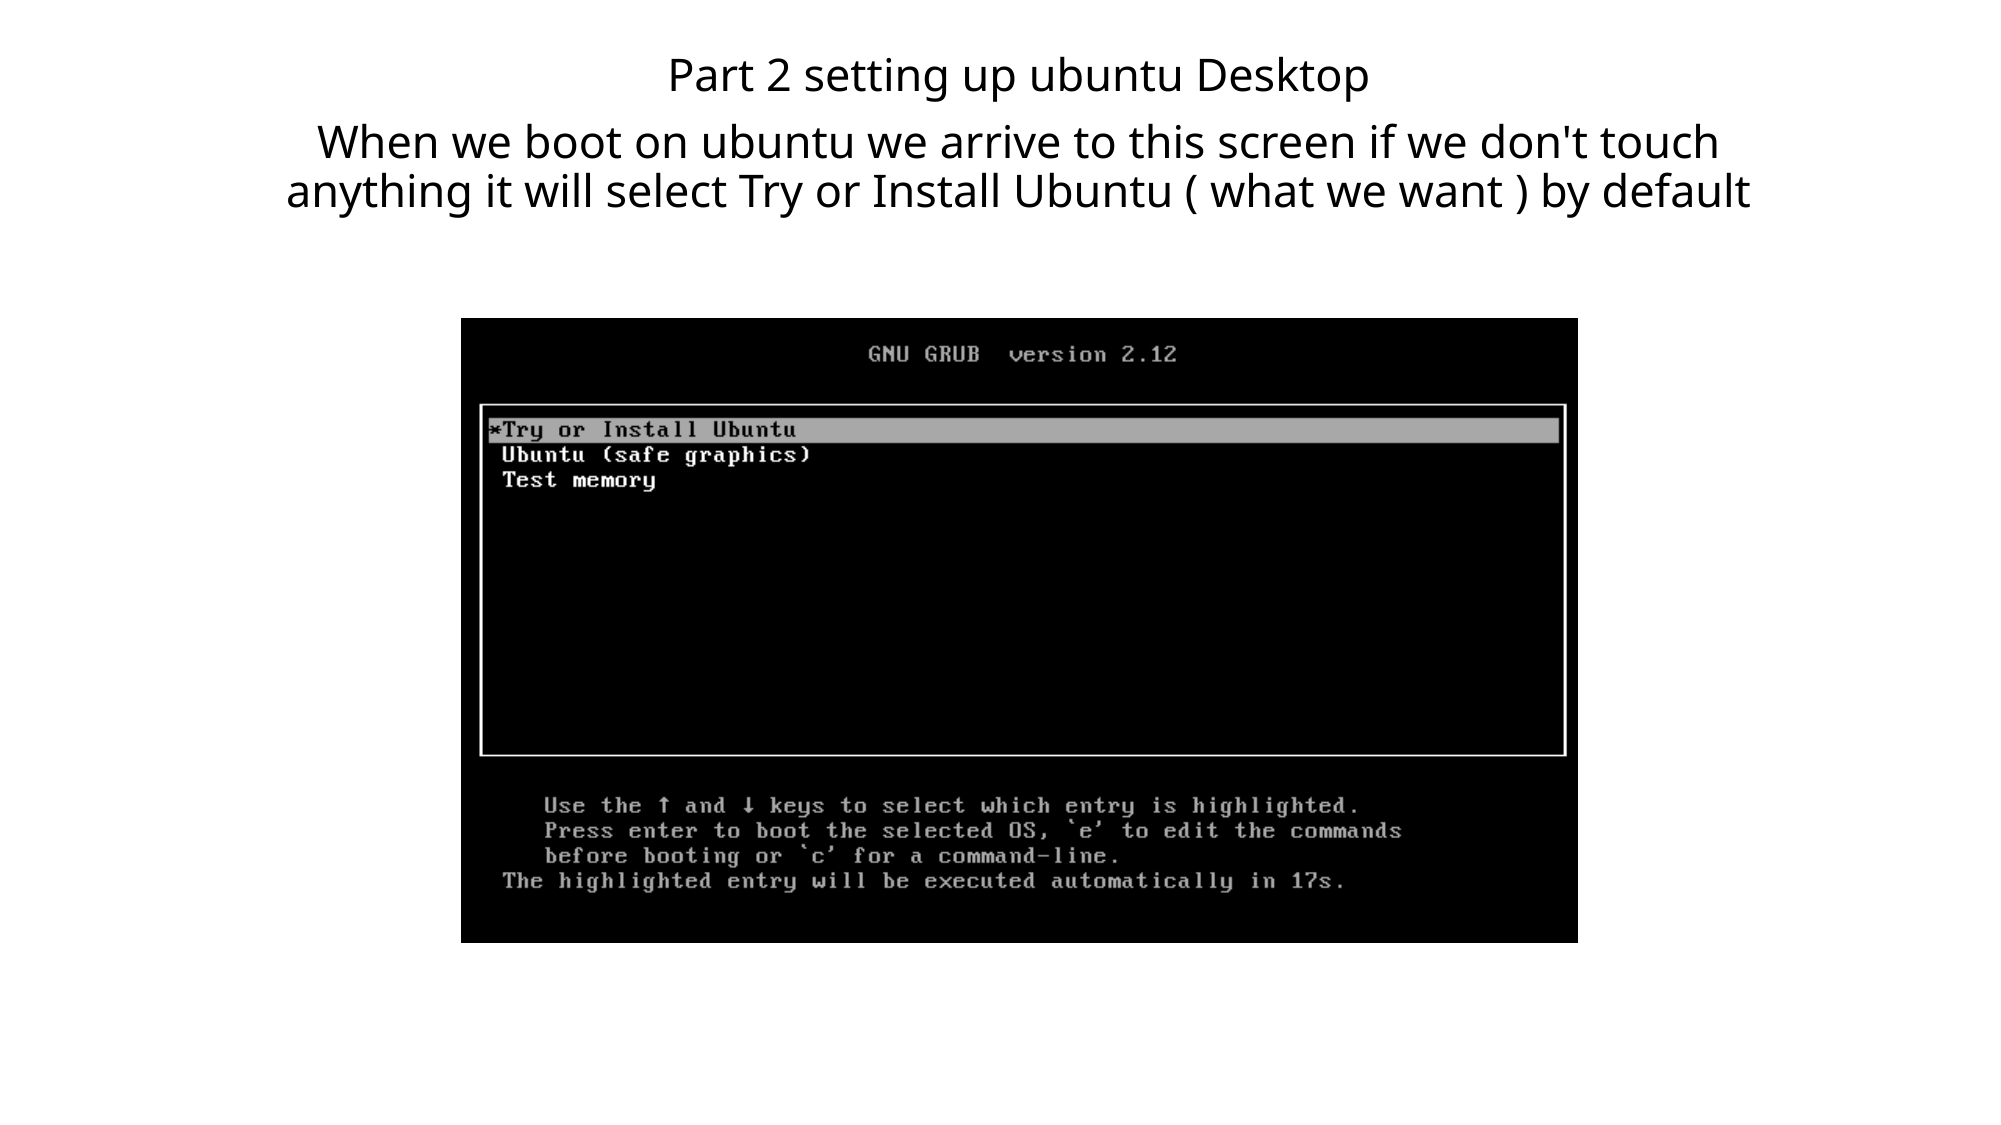

# Part 2 setting up ubuntu Desktop
When we boot on ubuntu we arrive to this screen if we don't touch anything it will select Try or Install Ubuntu ( what we want ) by default